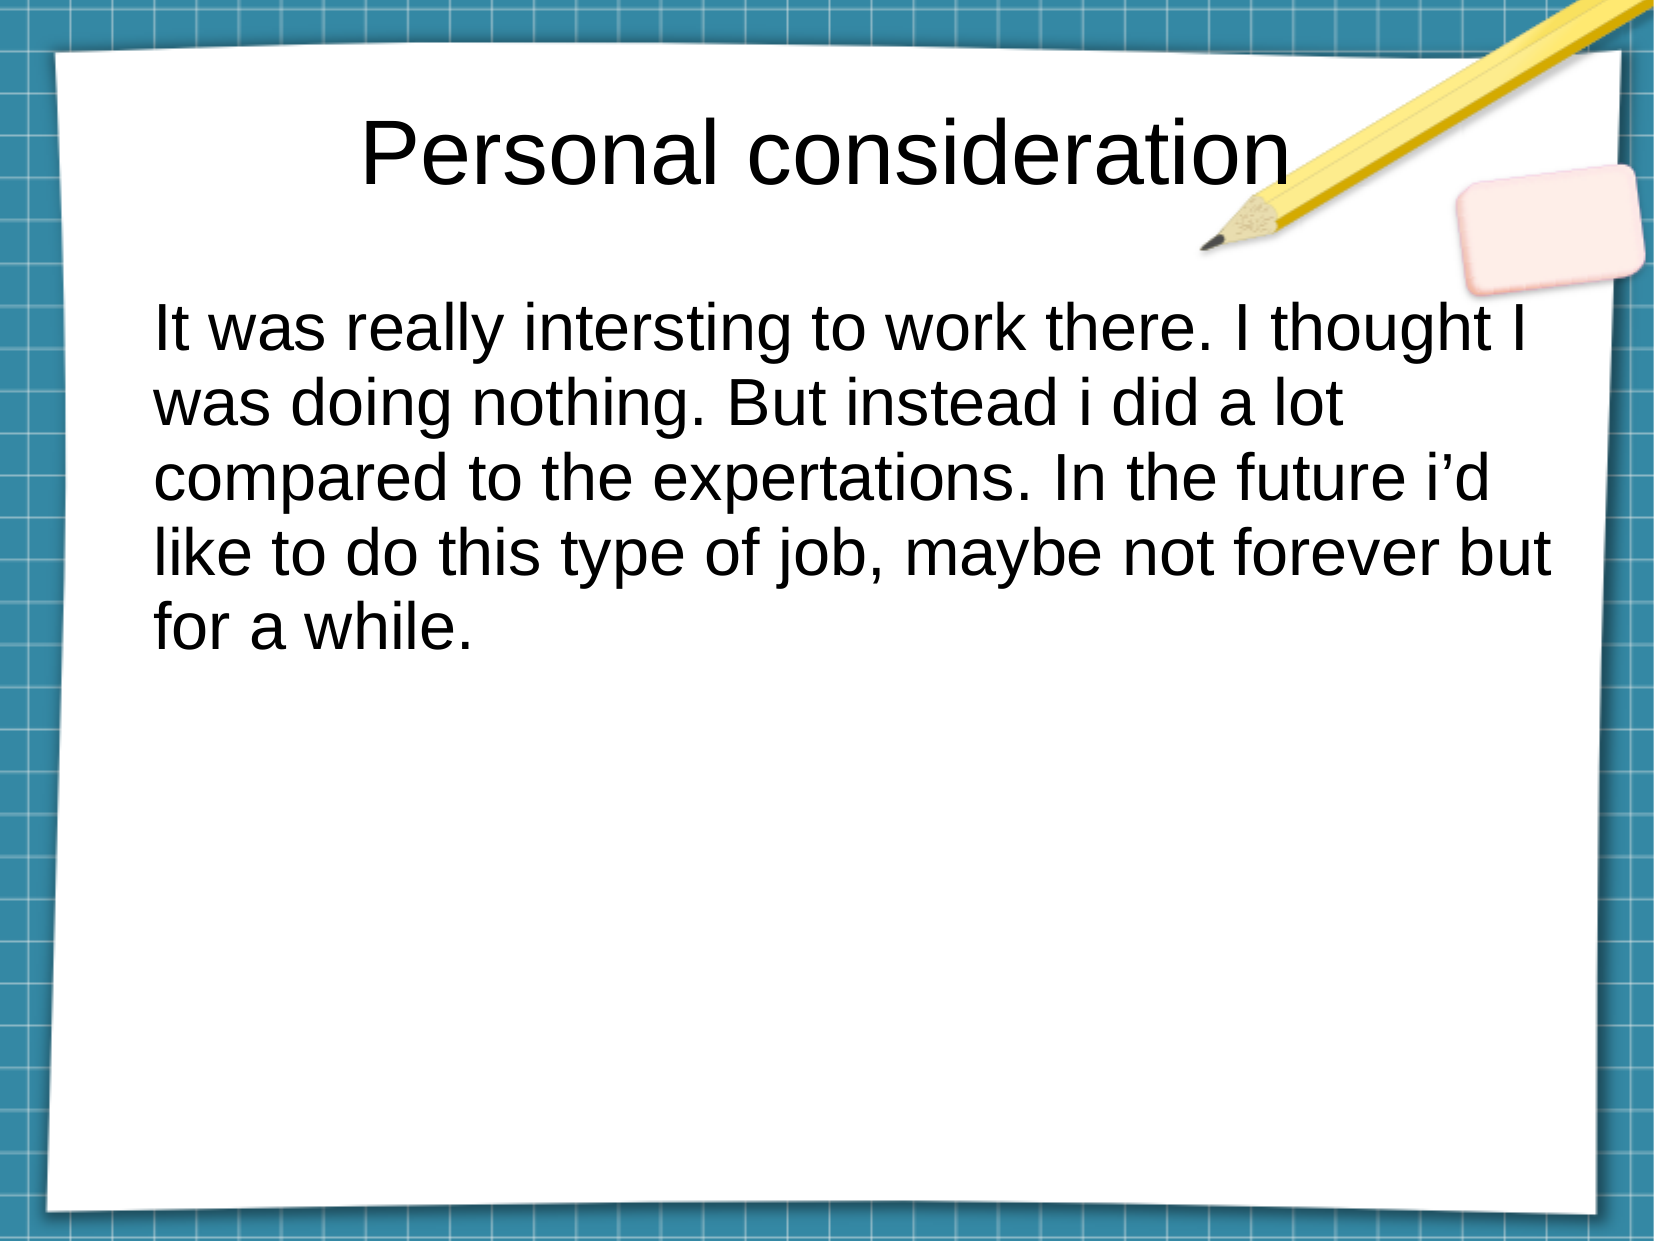

# Personal consideration
It was really intersting to work there. I thought I was doing nothing. But instead i did a lot compared to the expertations. In the future i’d like to do this type of job, maybe not forever but for a while.